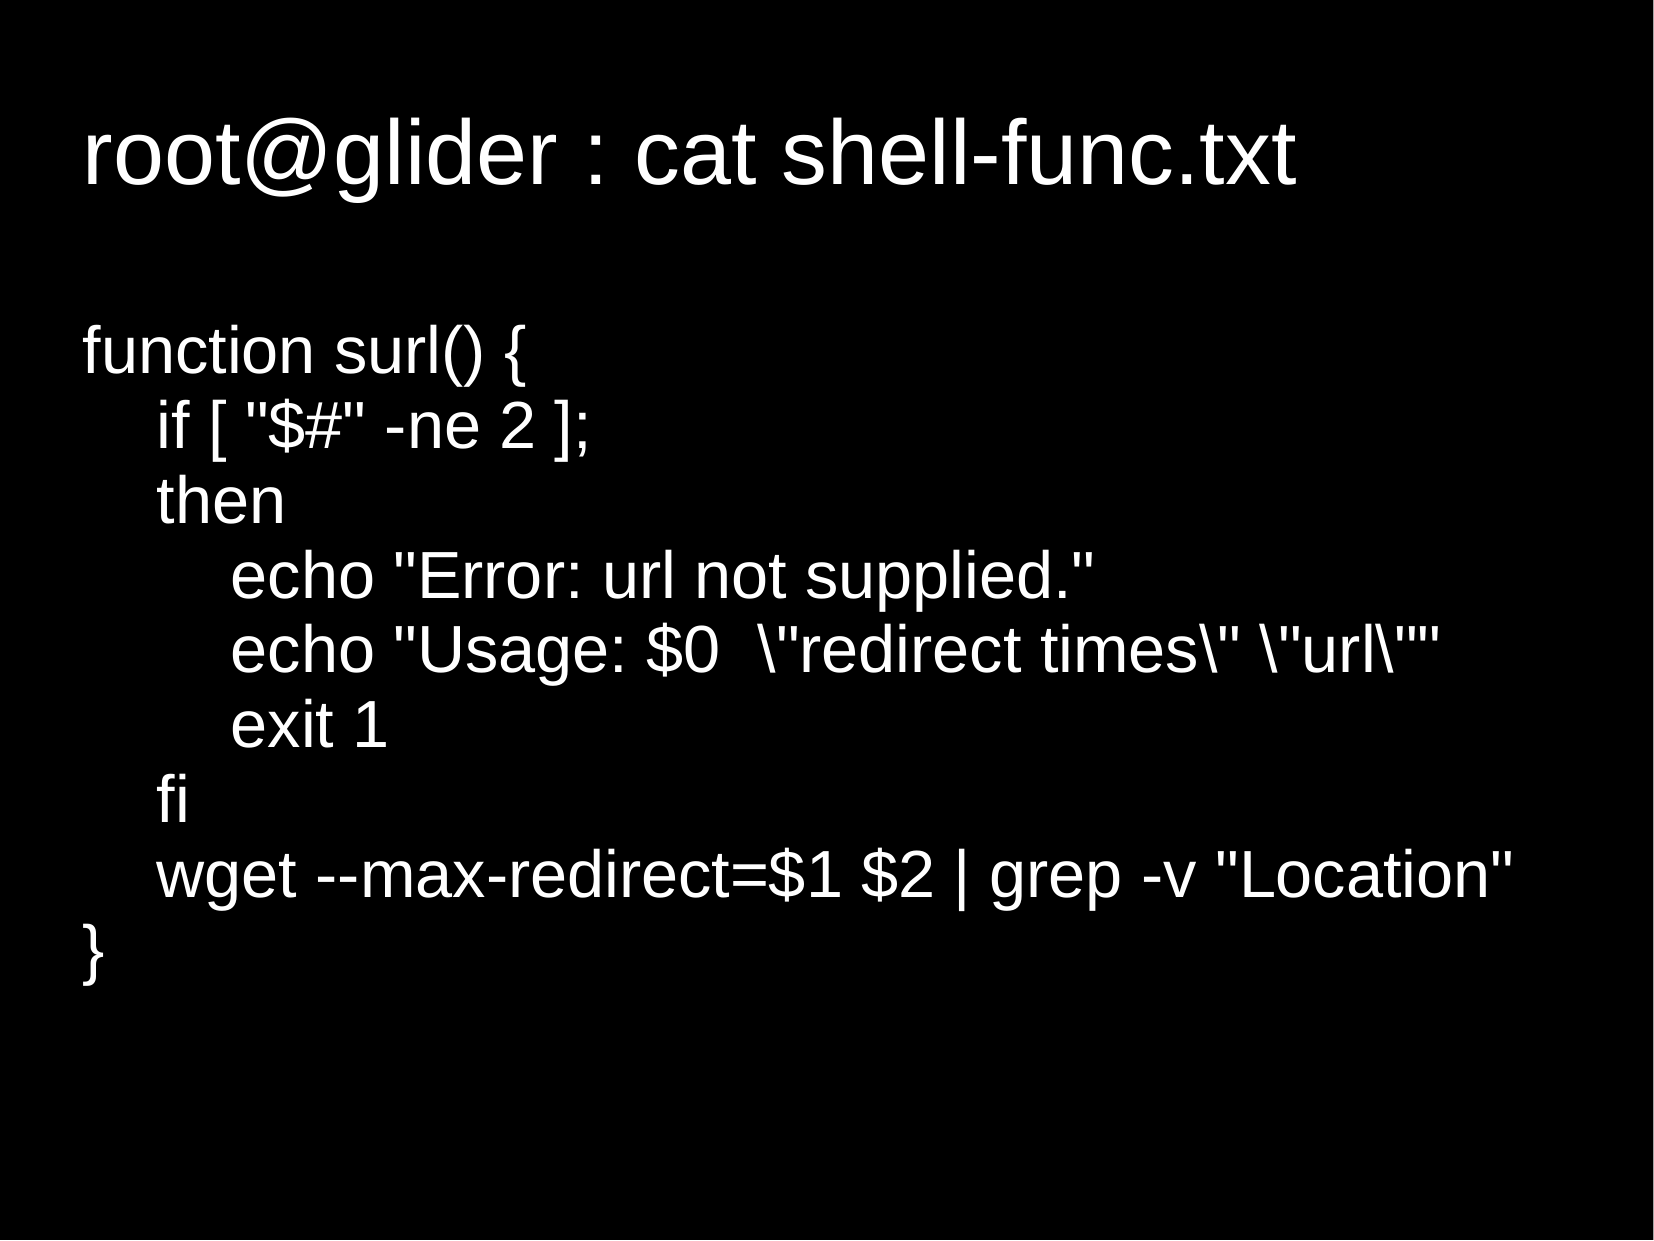

# root@glider : cat shell-func.txt
function surl() {
 if [ "$#" -ne 2 ];
 then
 echo "Error: url not supplied."
 echo "Usage: $0 \"redirect times\" \"url\""
 exit 1
 fi
 wget --max-redirect=$1 $2 | grep -v "Location"
}